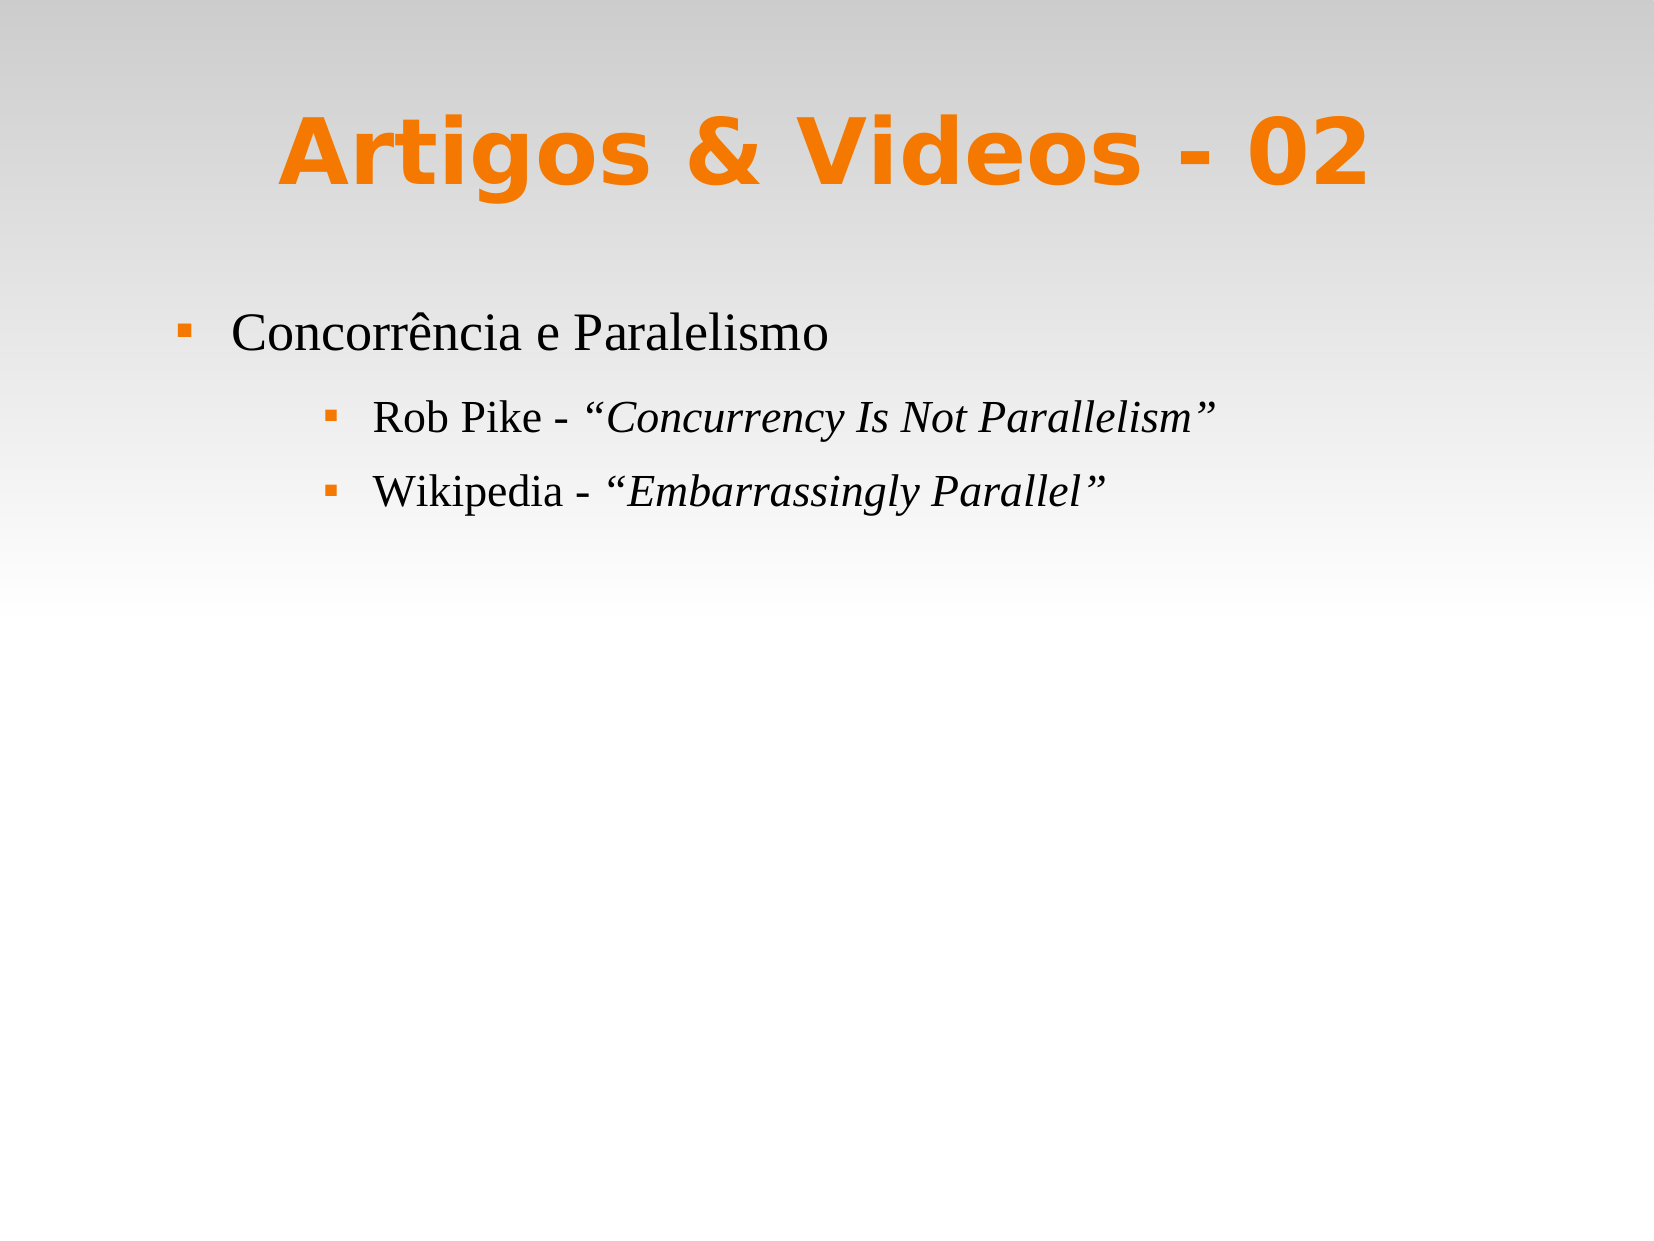

# Artigos & Videos - 02
Concorrência e Paralelismo
Rob Pike - “Concurrency Is Not Parallelism”
Wikipedia - “Embarrassingly Parallel”